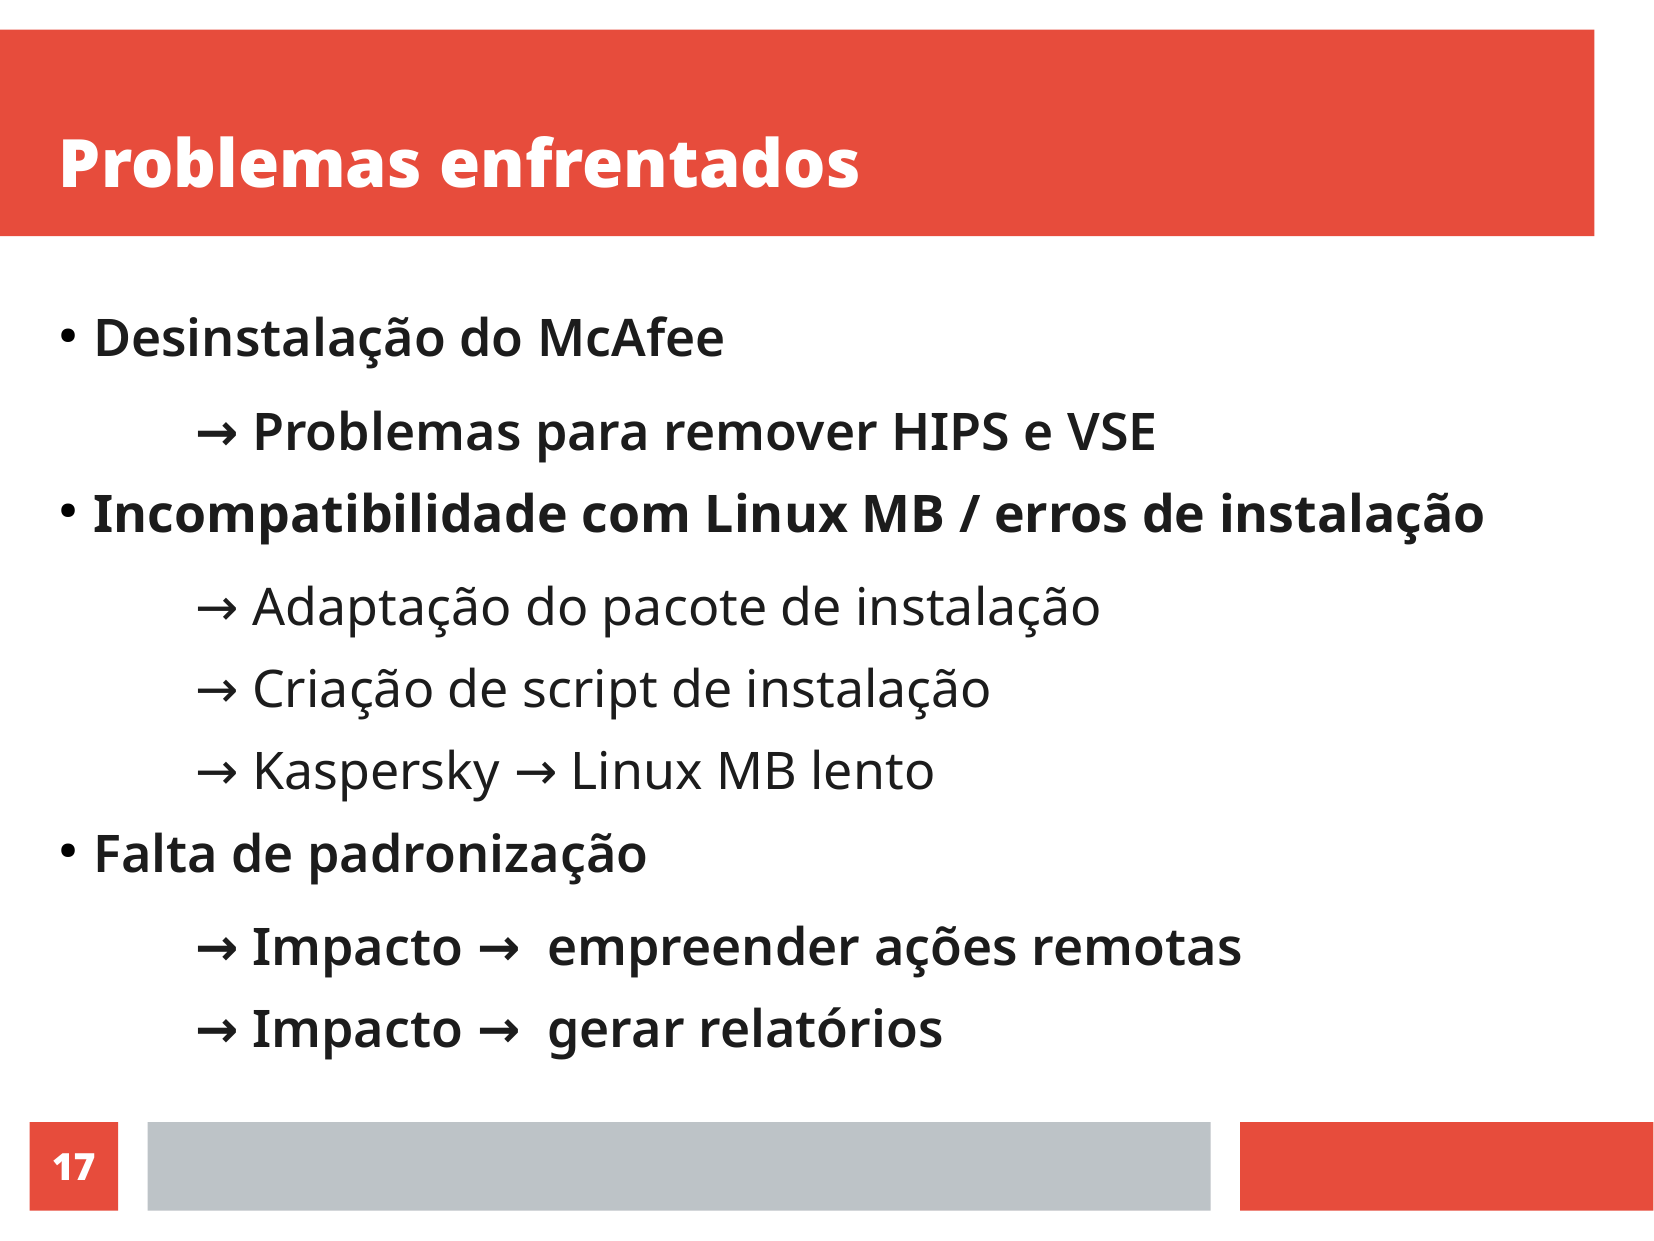

# Problemas enfrentados
Desinstalação do McAfee
→ Problemas para remover HIPS e VSE
Incompatibilidade com Linux MB / erros de instalação
→ Adaptação do pacote de instalação
→ Criação de script de instalação
→ Kaspersky → Linux MB lento
Falta de padronização
→ Impacto → empreender ações remotas
→ Impacto → gerar relatórios
17